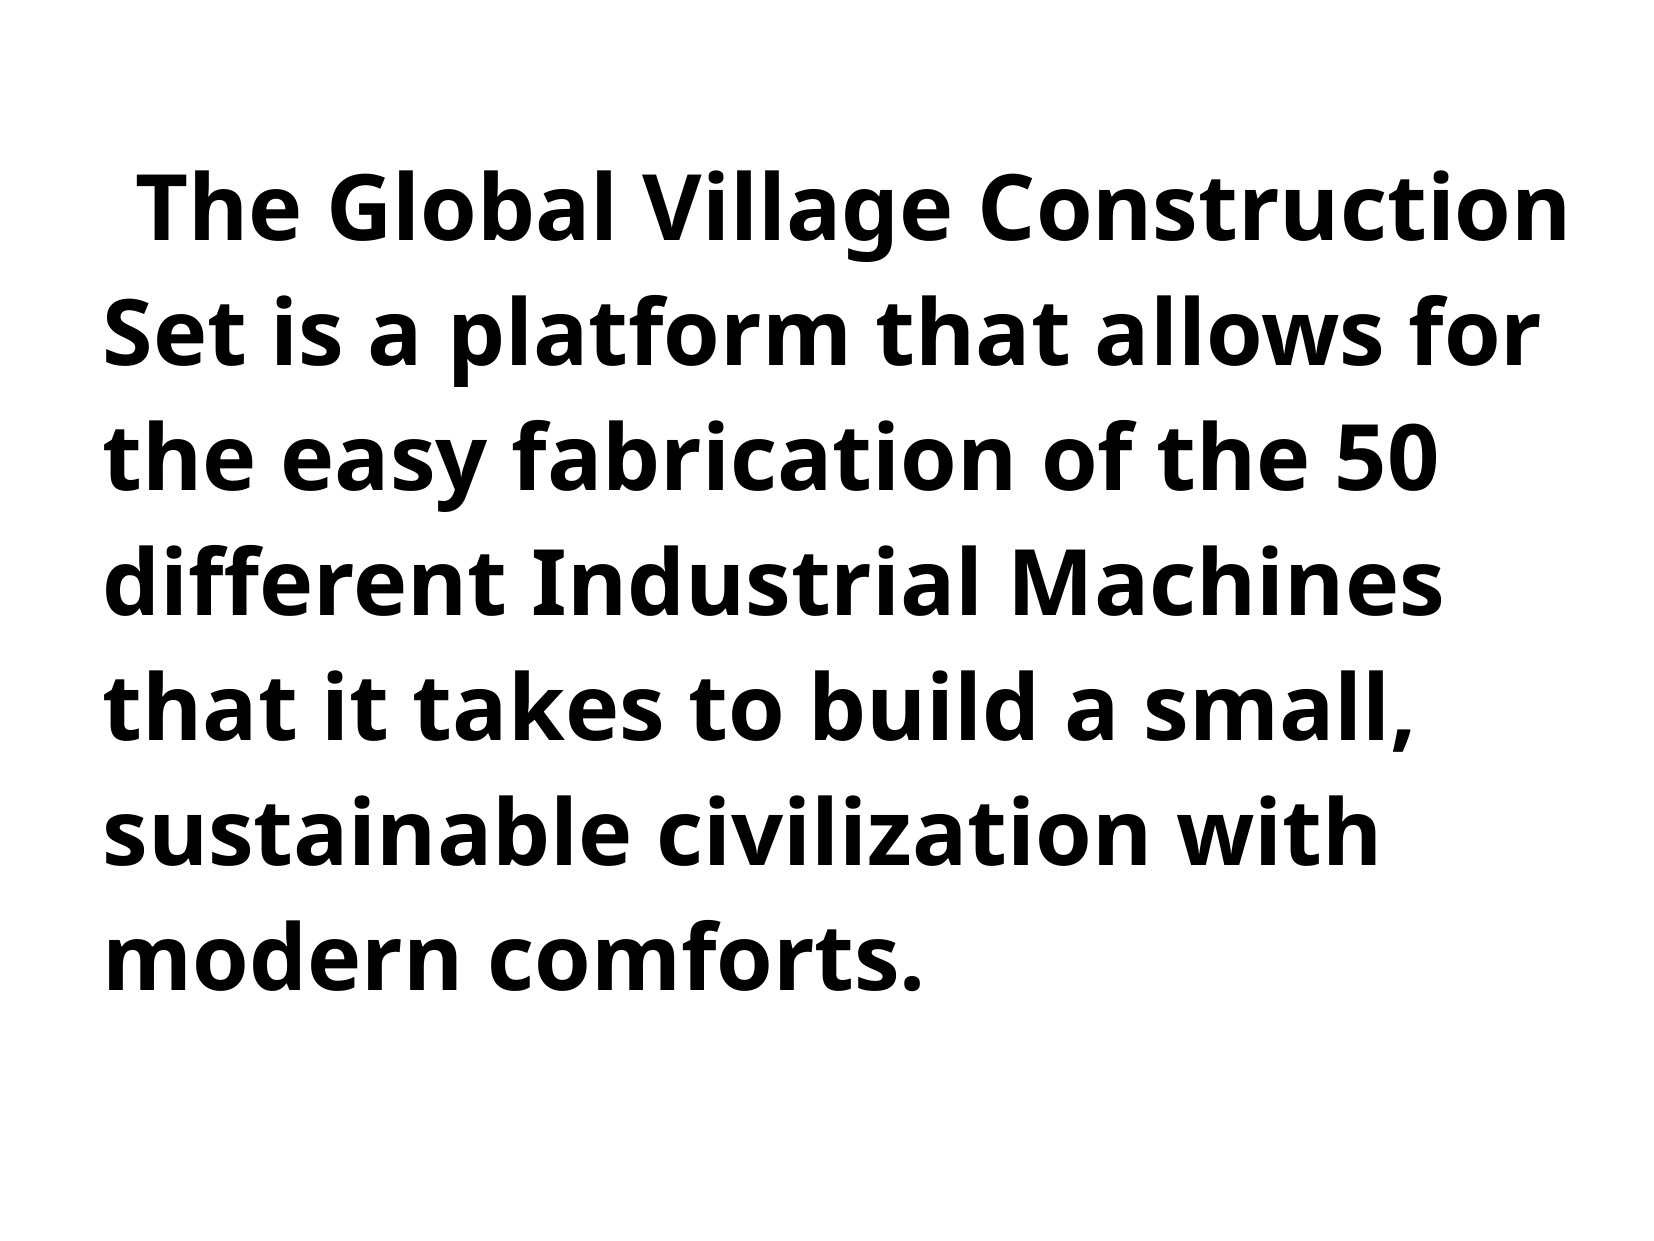

The Global Village Construction Set is a platform that allows for the easy fabrication of the 50 different Industrial Machines that it takes to build a small, sustainable civilization with modern comforts.